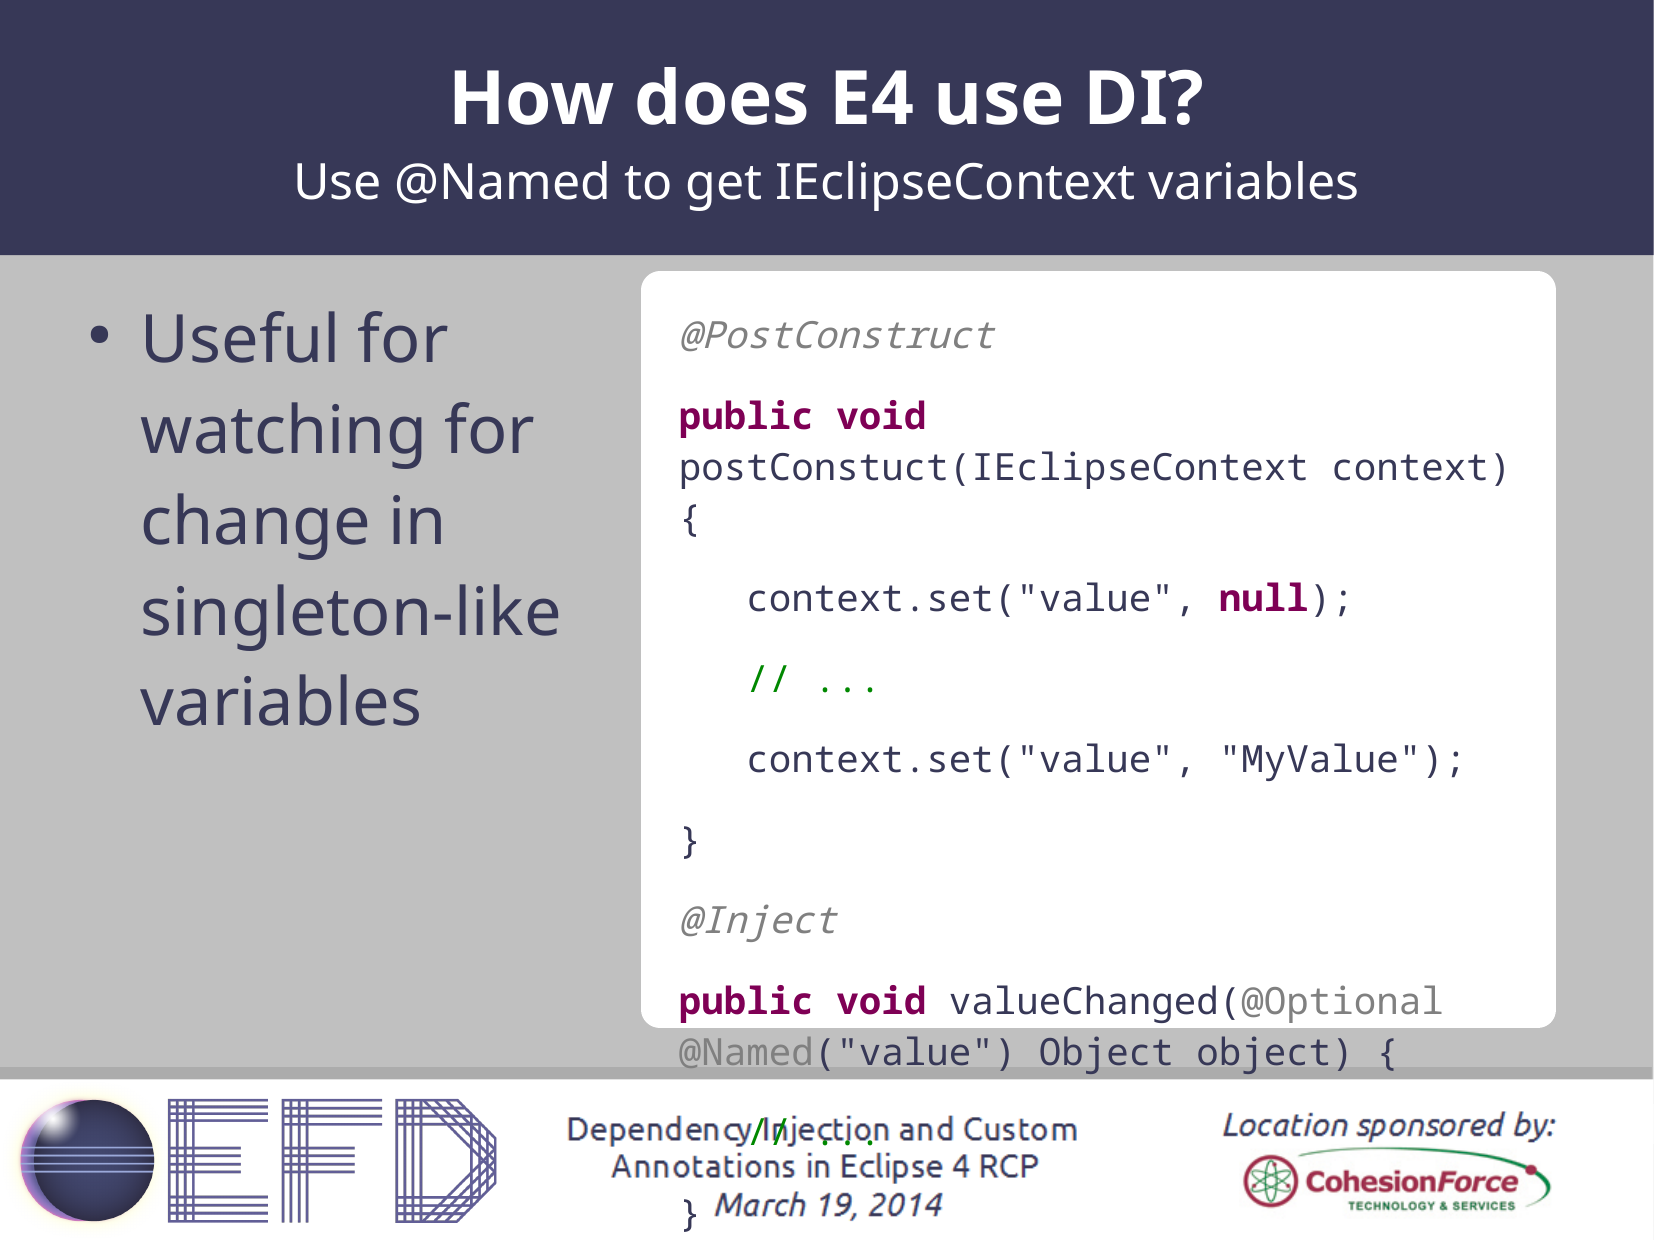

# How does E4 use DI? Use @Named to get IEclipseContext variables
@PostConstruct
public void postConstuct(IEclipseContext context) {
 context.set("value", null);
 // ...
 context.set("value", "MyValue");
}
@Inject
public void valueChanged(@Optional @Named("value") Object object) {
 // ...
}
Useful for watching for change in singleton-like variables